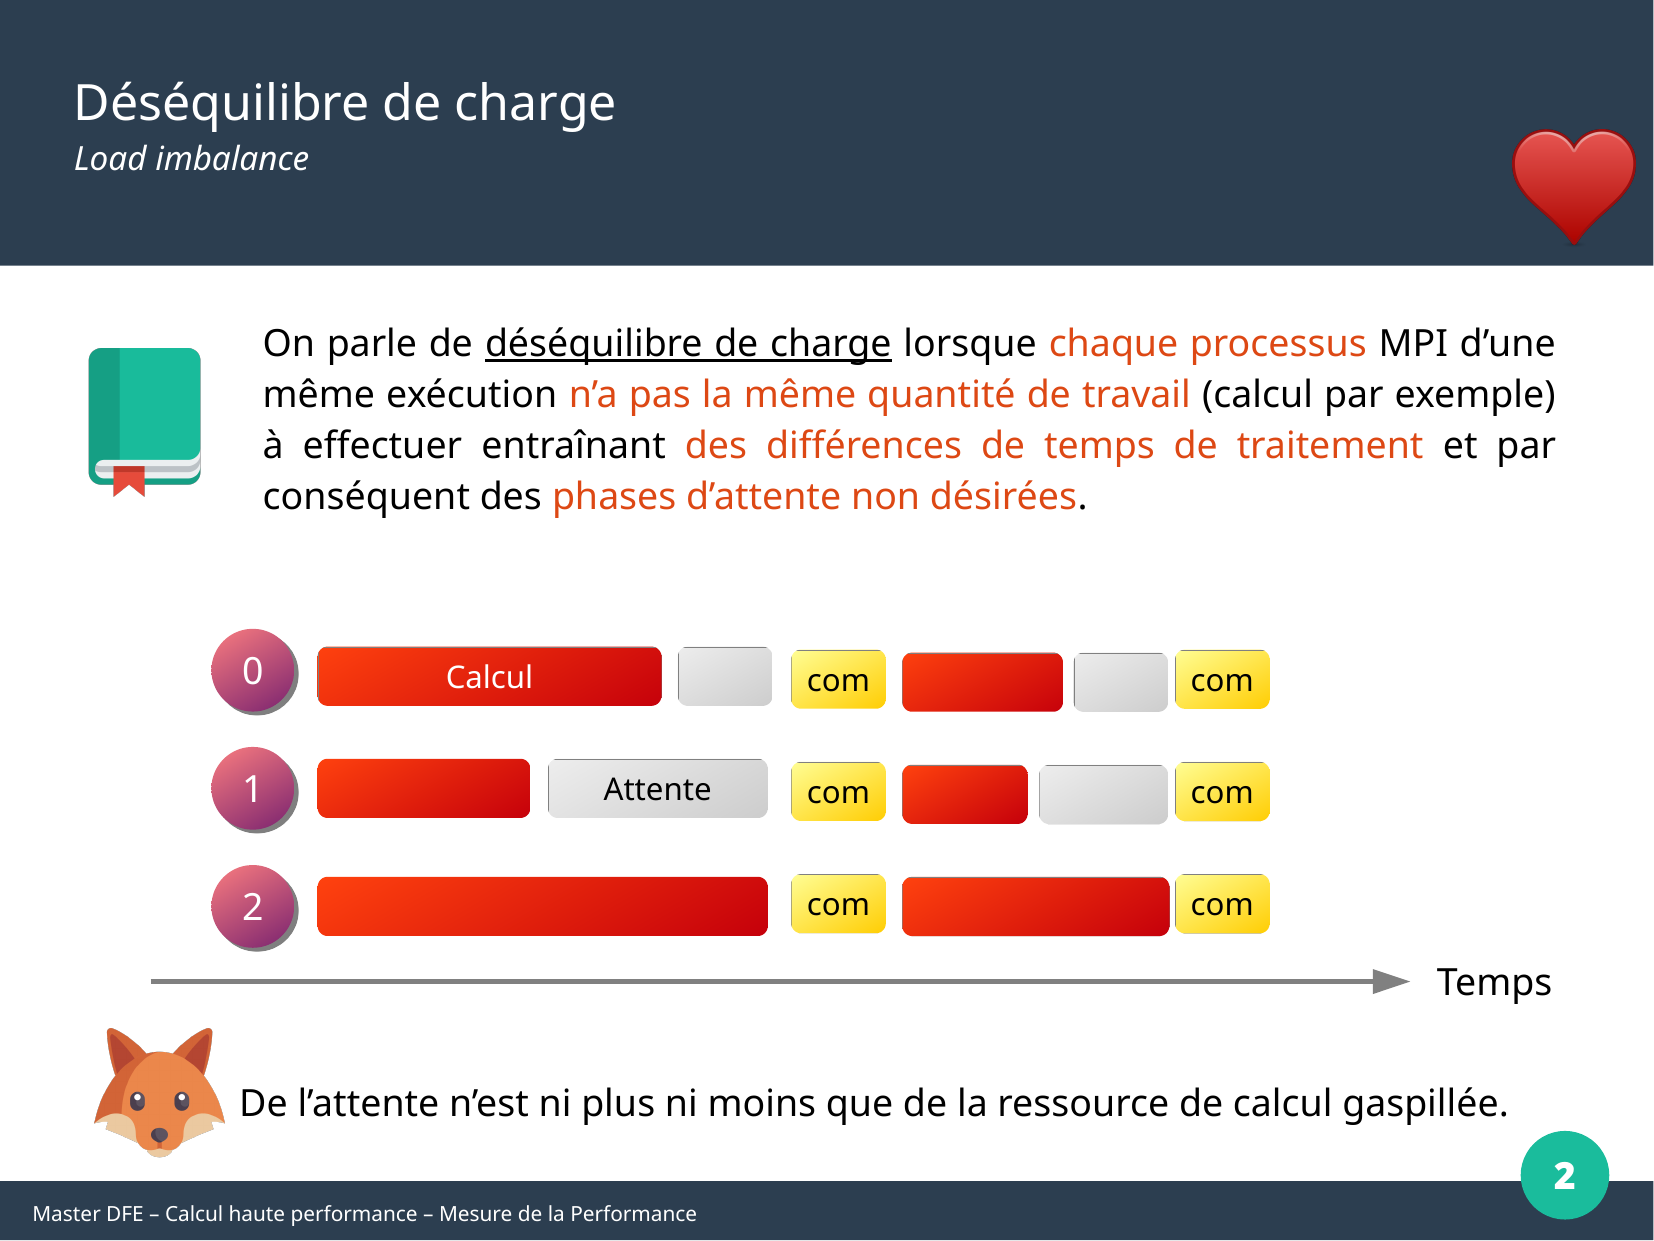

Déséquilibre de charge
Load imbalance
On parle de déséquilibre de charge lorsque chaque processus MPI d’une même exécution n’a pas la même quantité de travail (calcul par exemple) à effectuer entraînant des différences de temps de traitement et par conséquent des phases d’attente non désirées.
0
Calcul
com
com
1
Attente
com
com
2
com
com
Temps
De l’attente n’est ni plus ni moins que de la ressource de calcul gaspillée.
2
Master DFE – Calcul haute performance – Mesure de la Performance